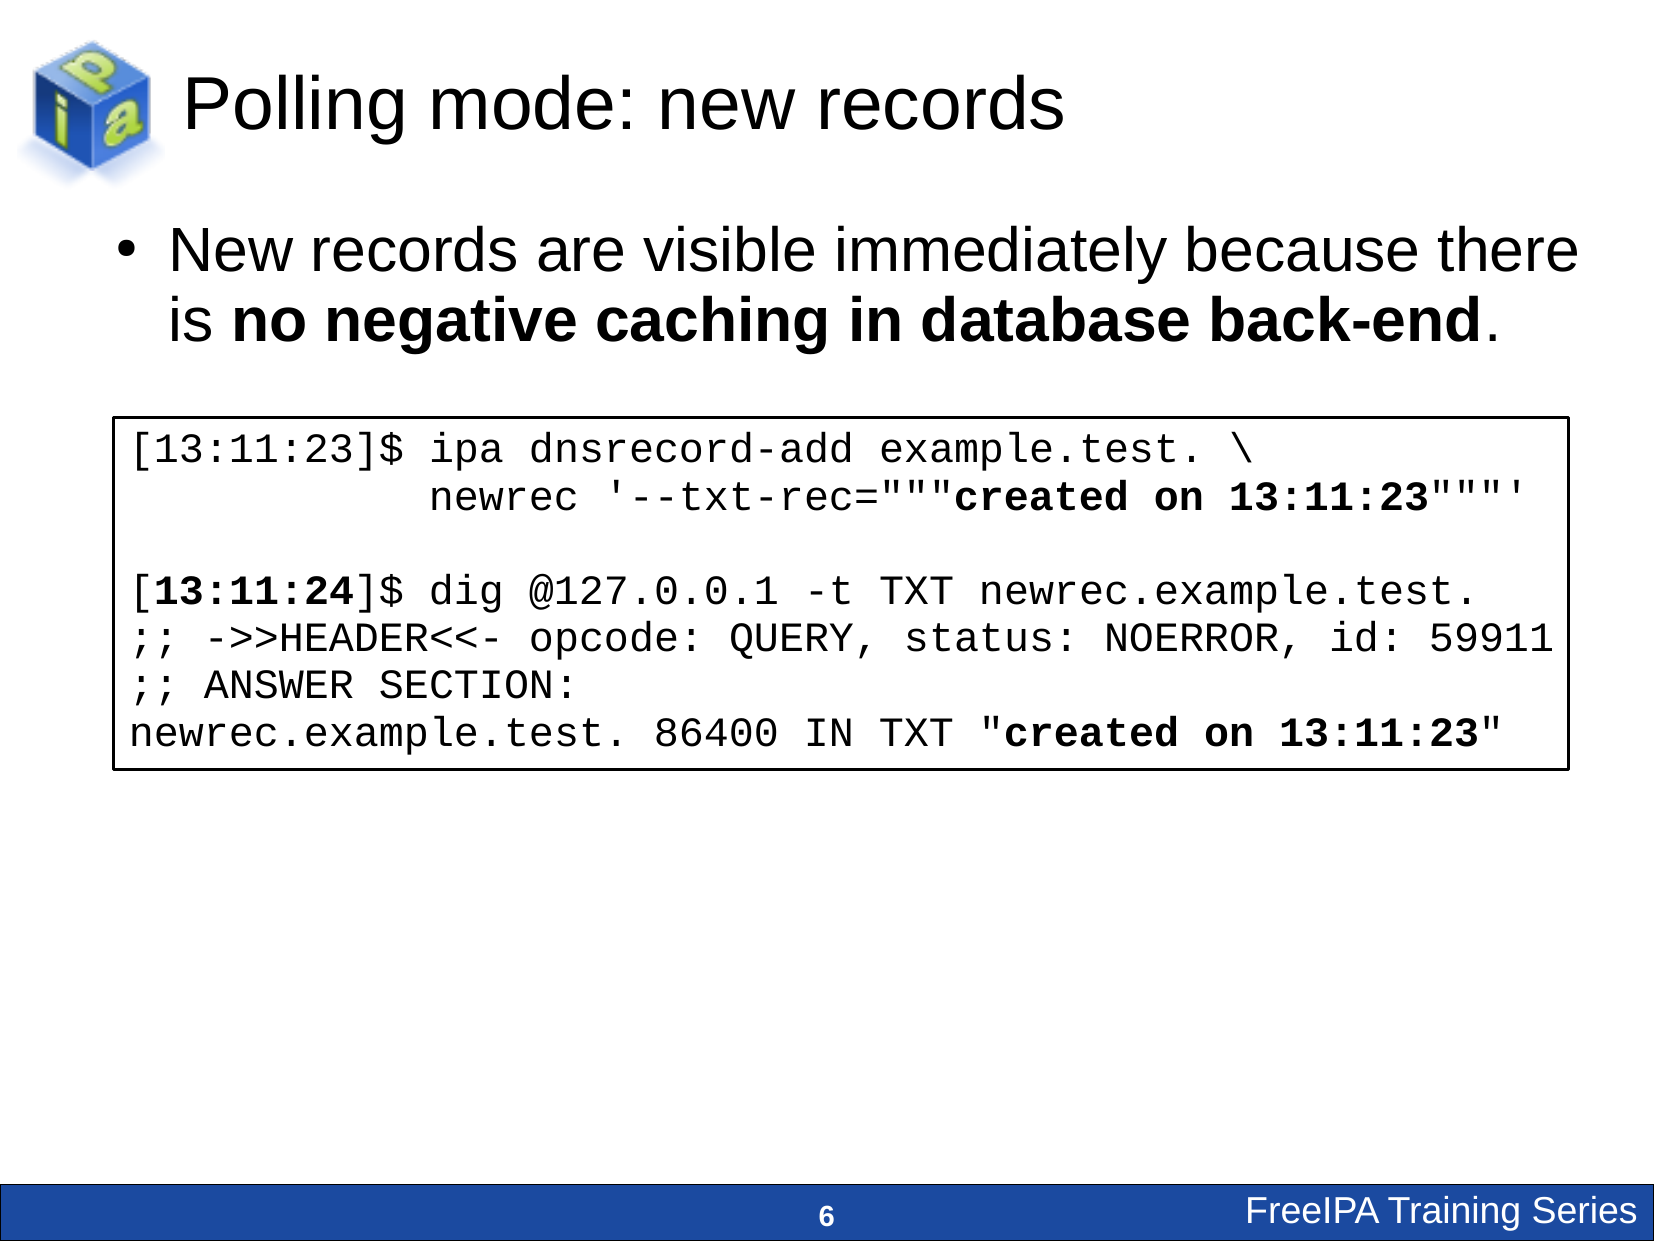

# Polling mode: new records
New records are visible immediately because there is no negative caching in database back-end.
[13:11:23]$ ipa dnsrecord-add example.test. \
 newrec '--txt-rec="""created on 13:11:23"""'
[13:11:24]$ dig @127.0.0.1 -t TXT newrec.example.test.
;; ->>HEADER<<- opcode: QUERY, status: NOERROR, id: 59911
;; ANSWER SECTION:
newrec.example.test.	86400	IN	TXT "created on 13:11:23"
6